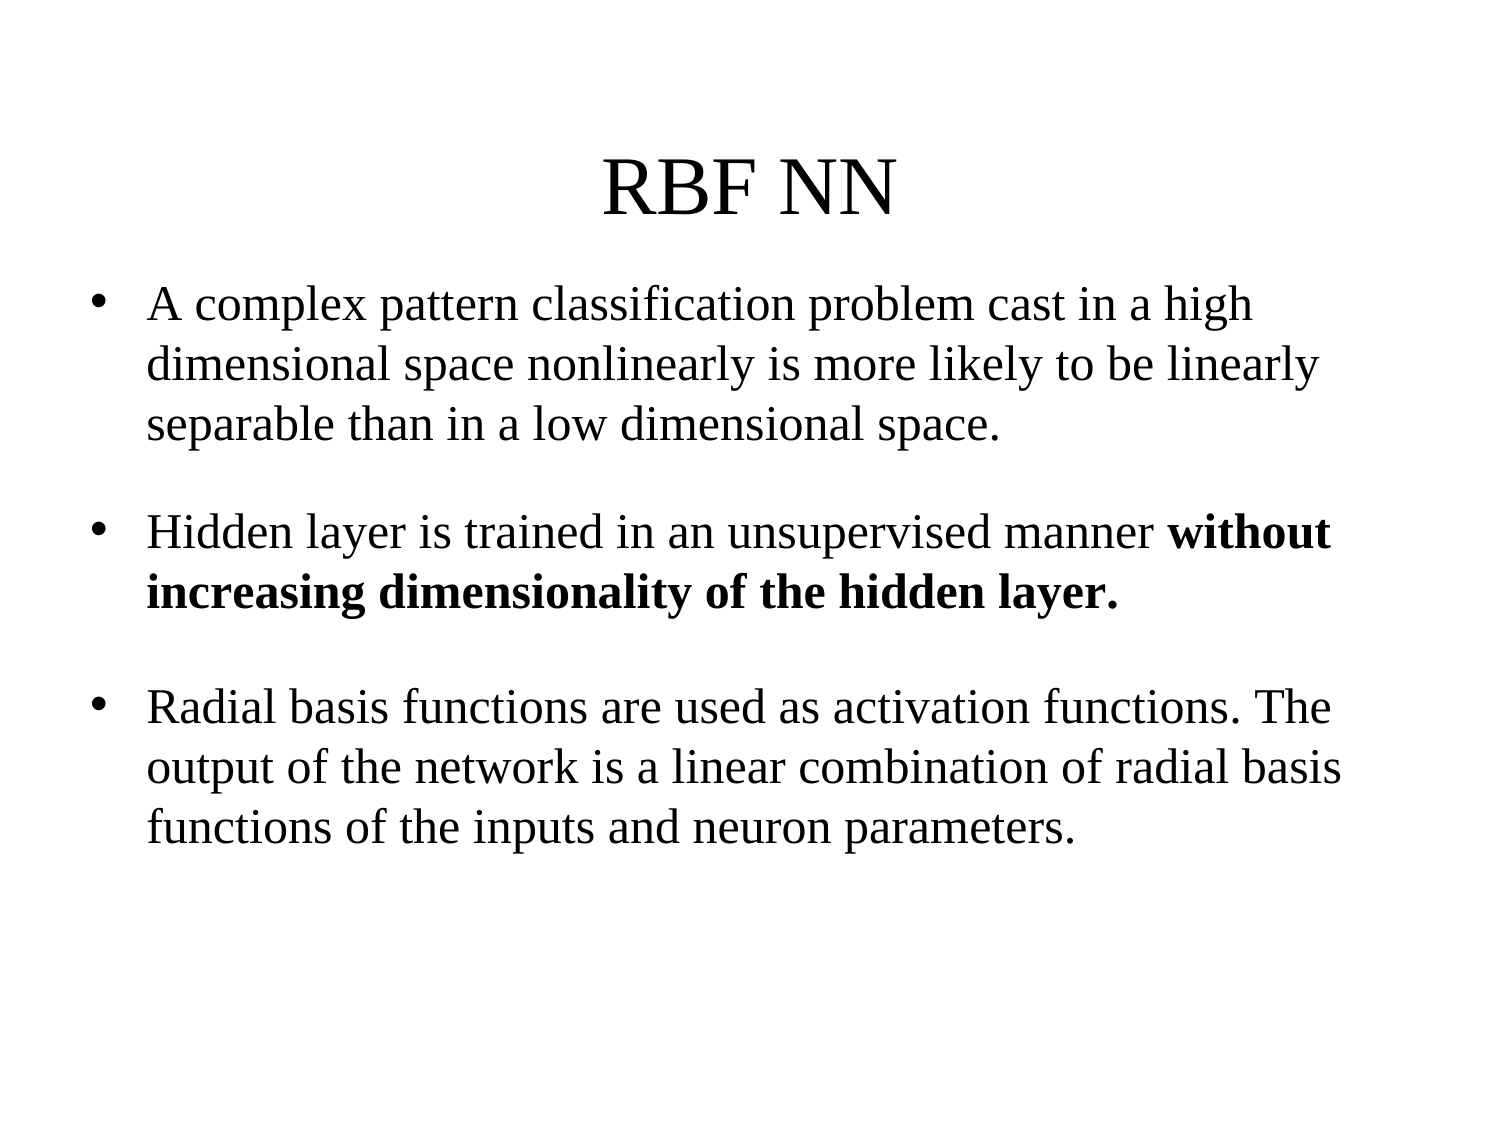

# RBF NN
A complex pattern classification problem cast in a high dimensional space nonlinearly is more likely to be linearly separable than in a low dimensional space.
Hidden layer is trained in an unsupervised manner without increasing dimensionality of the hidden layer.
Radial basis functions are used as activation functions. The output of the network is a linear combination of radial basis functions of the inputs and neuron parameters.